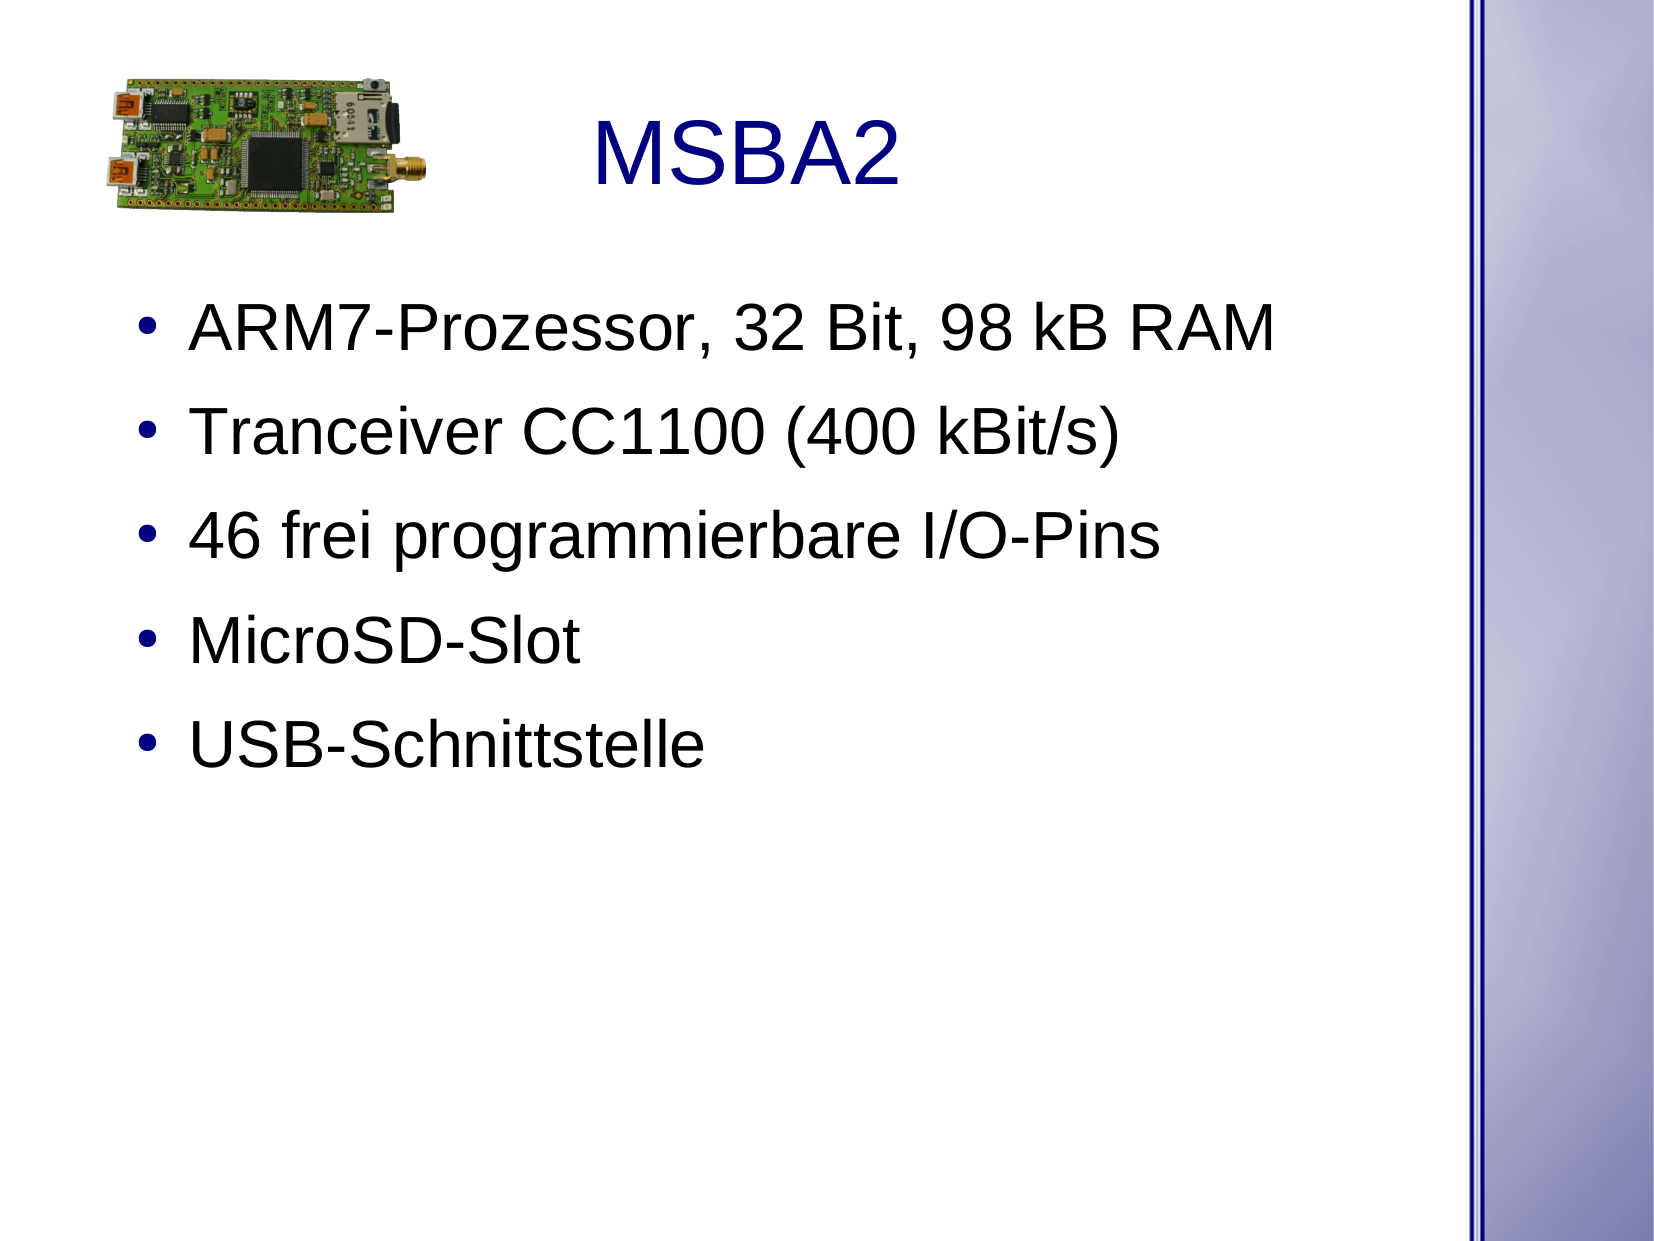

# MSBA2
ARM7-Prozessor, 32 Bit, 98 kB RAM
Tranceiver CC1100 (400 kBit/s)
46 frei programmierbare I/O-Pins
MicroSD-Slot
USB-Schnittstelle